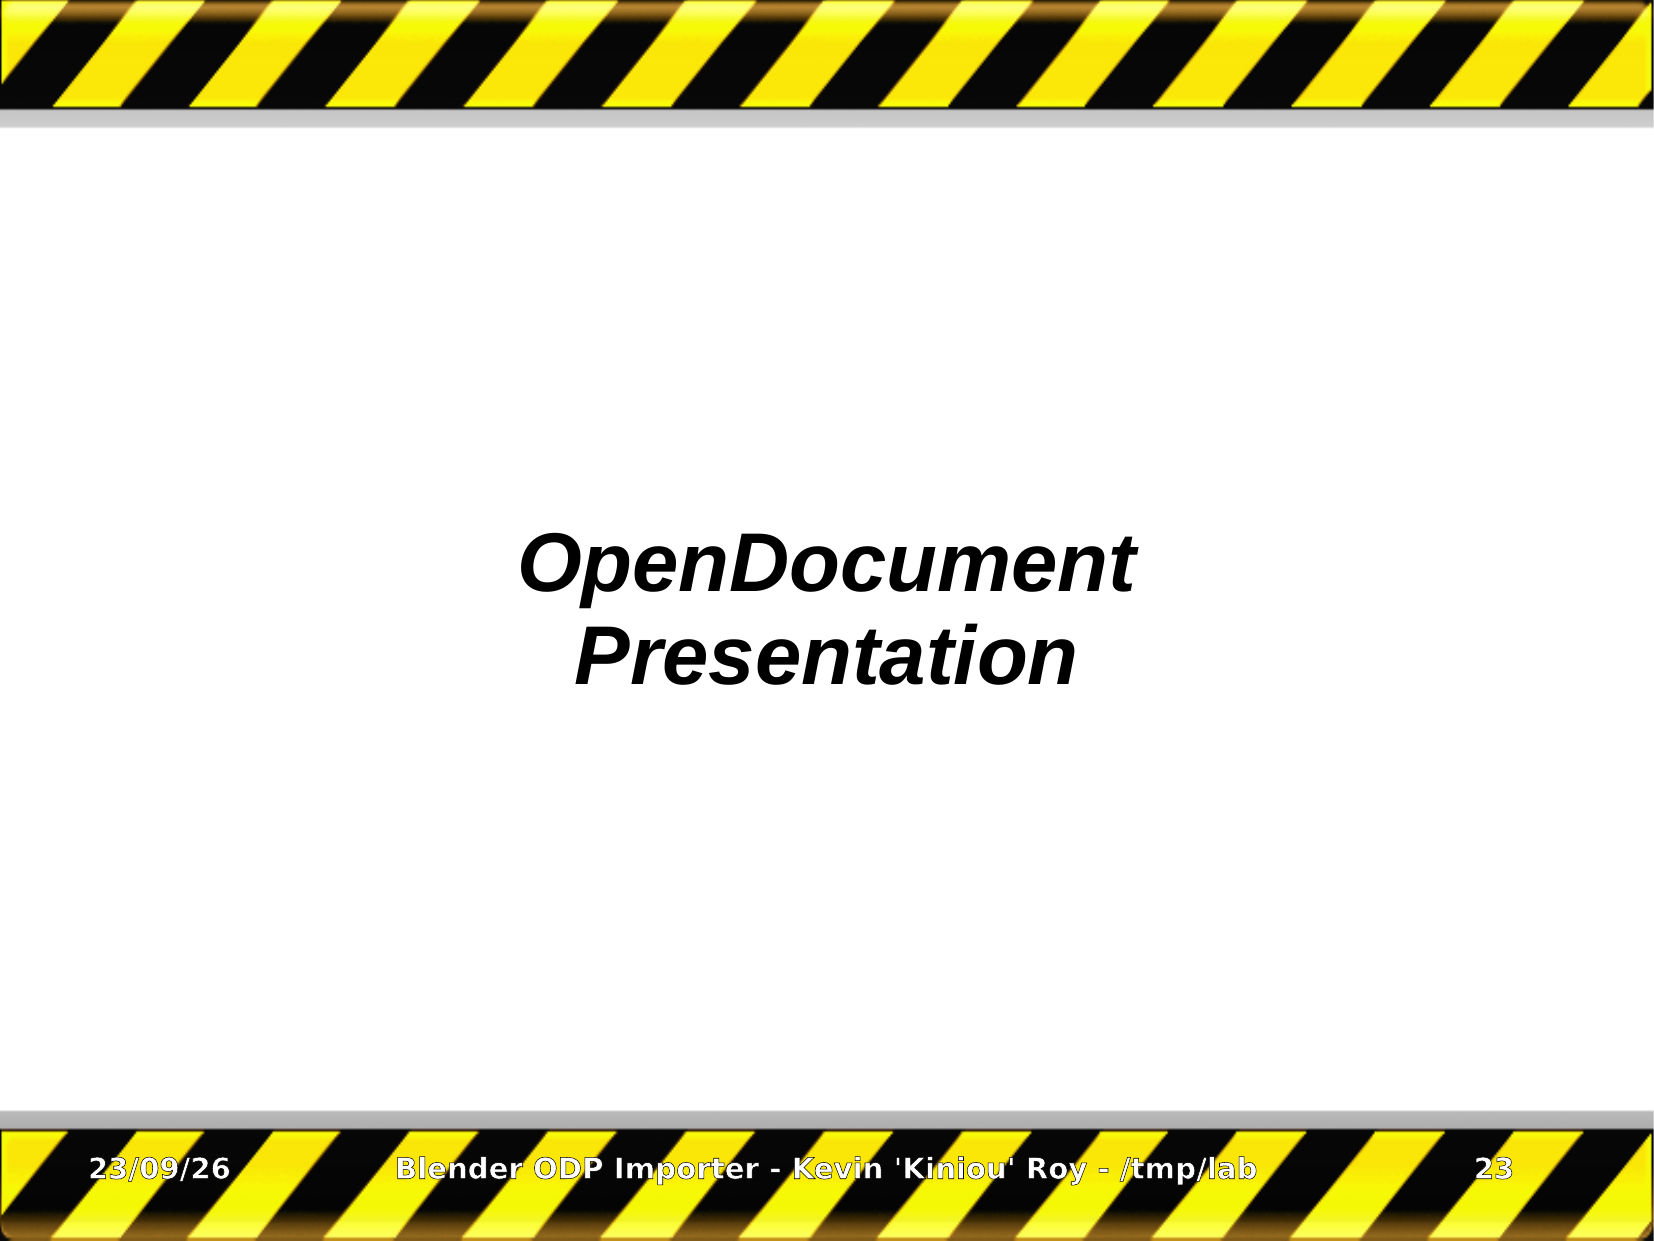

#
OpenDocument
Presentation
Blender ODP Importer - Kevin 'Kiniou' Roy - /tmp/lab
23